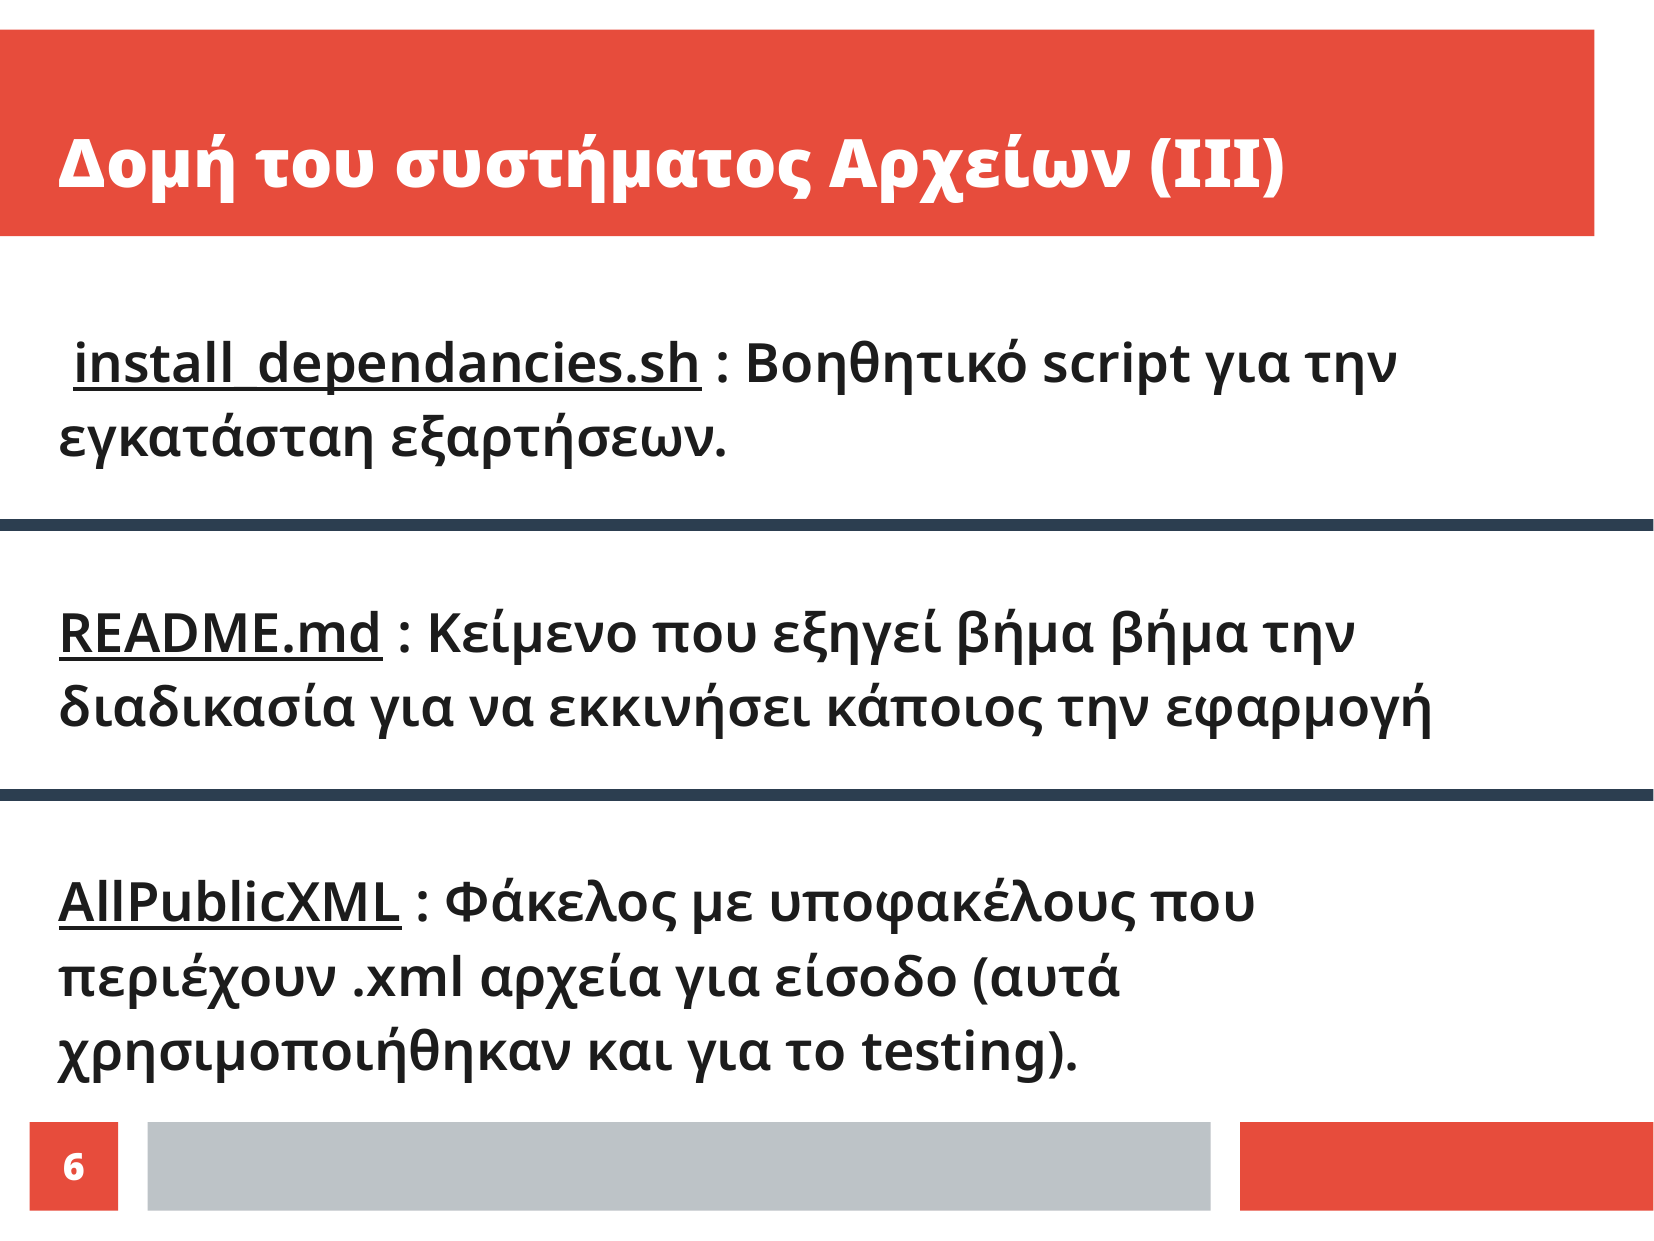

# Δομή του συστήματος Αρχείων (ΙΙΙ)
 install_dependancies.sh : Βοηθητικό script για την εγκατάσταη εξαρτήσεων.
README.md : Κείμενο που εξηγεί βήμα βήμα την διαδικασία για να εκκινήσει κάποιος την εφαρμογή
AllPublicXML : Φάκελος με υποφακέλους που περιέχουν .xml αρχεία για είσοδο (αυτά χρησιμοποιήθηκαν και για το testing).
6